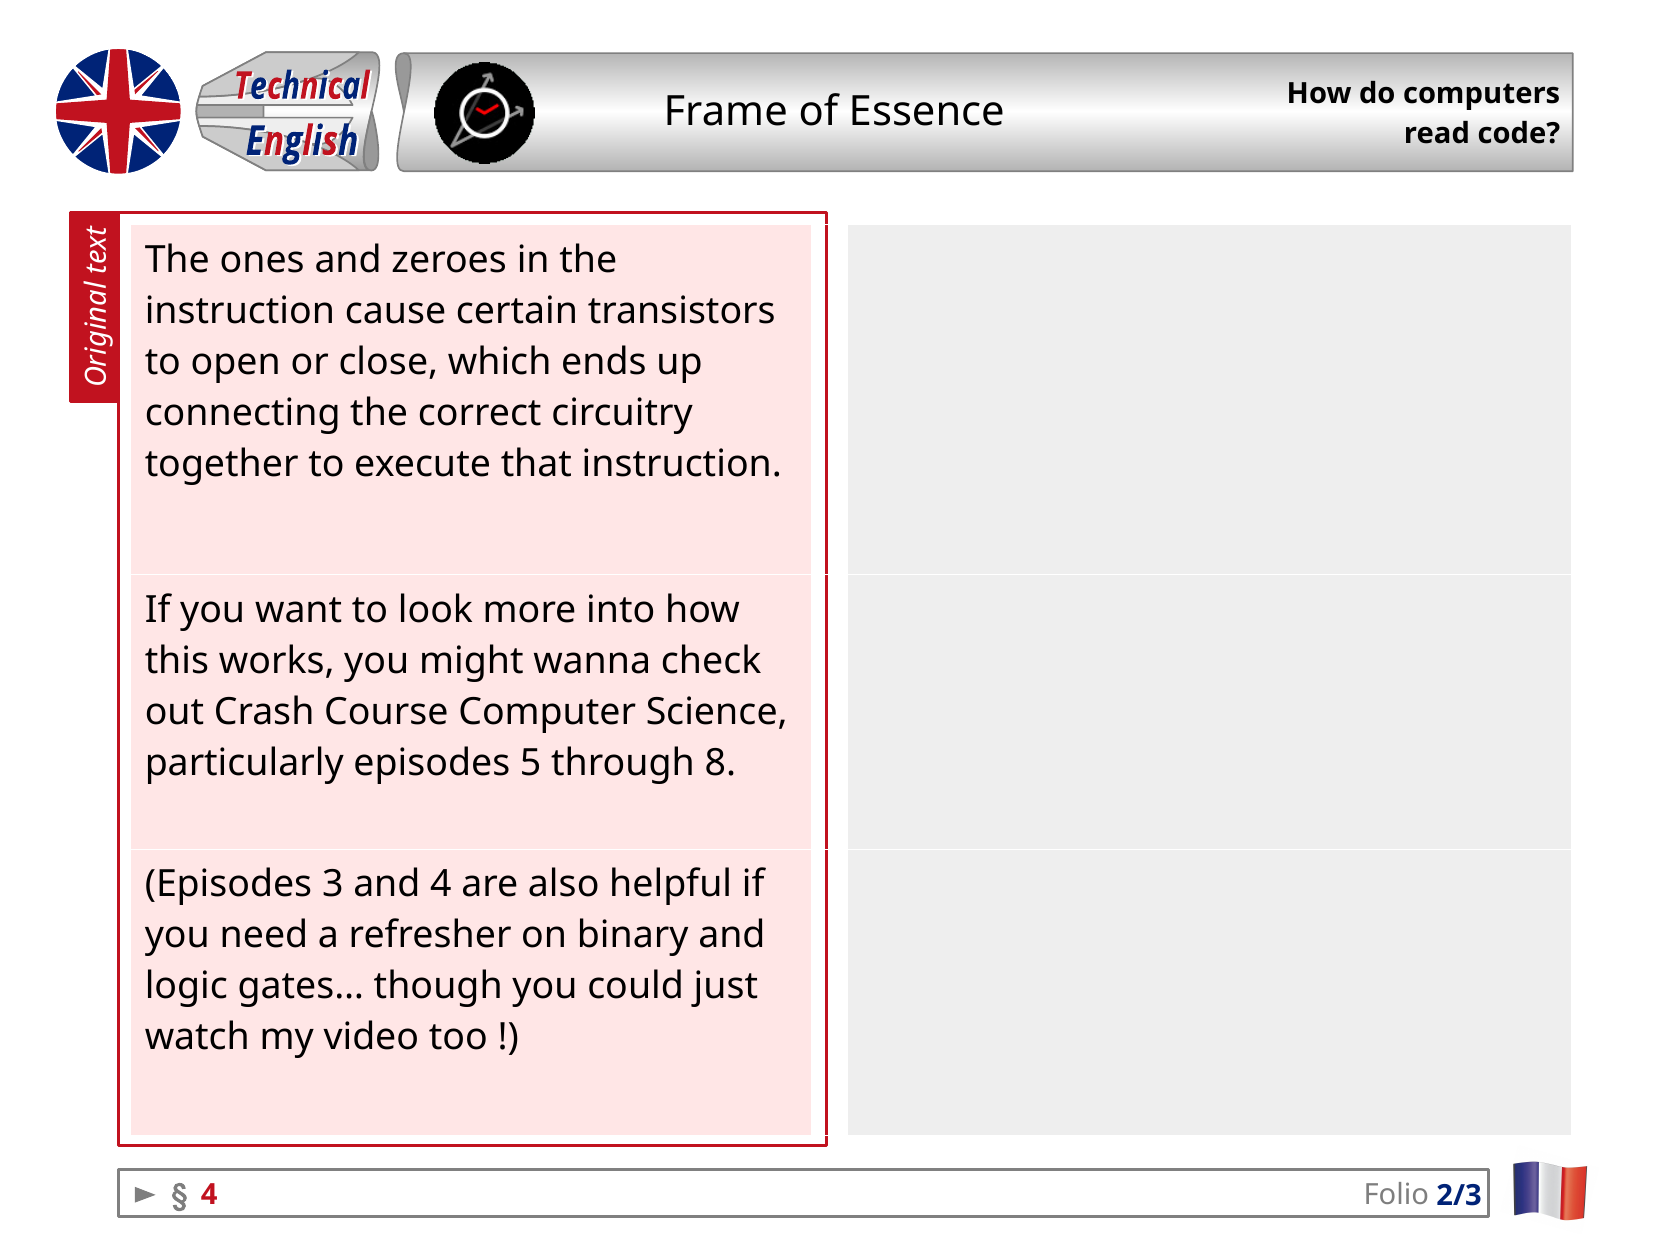

#
| The ones and zeroes in the instruction cause certain transistors to open or close, which ends up connecting the correct circuitry together to execute that instruction. | | |
| --- | --- | --- |
| If you want to look more into how this works, you might wanna check out Crash Course Computer Science, particularly episodes 5 through 8. | | |
| (Episodes 3 and 4 are also helpful if you need a refresher on binary and logic gates… though you could just watch my video too !) | | |
4
2/3